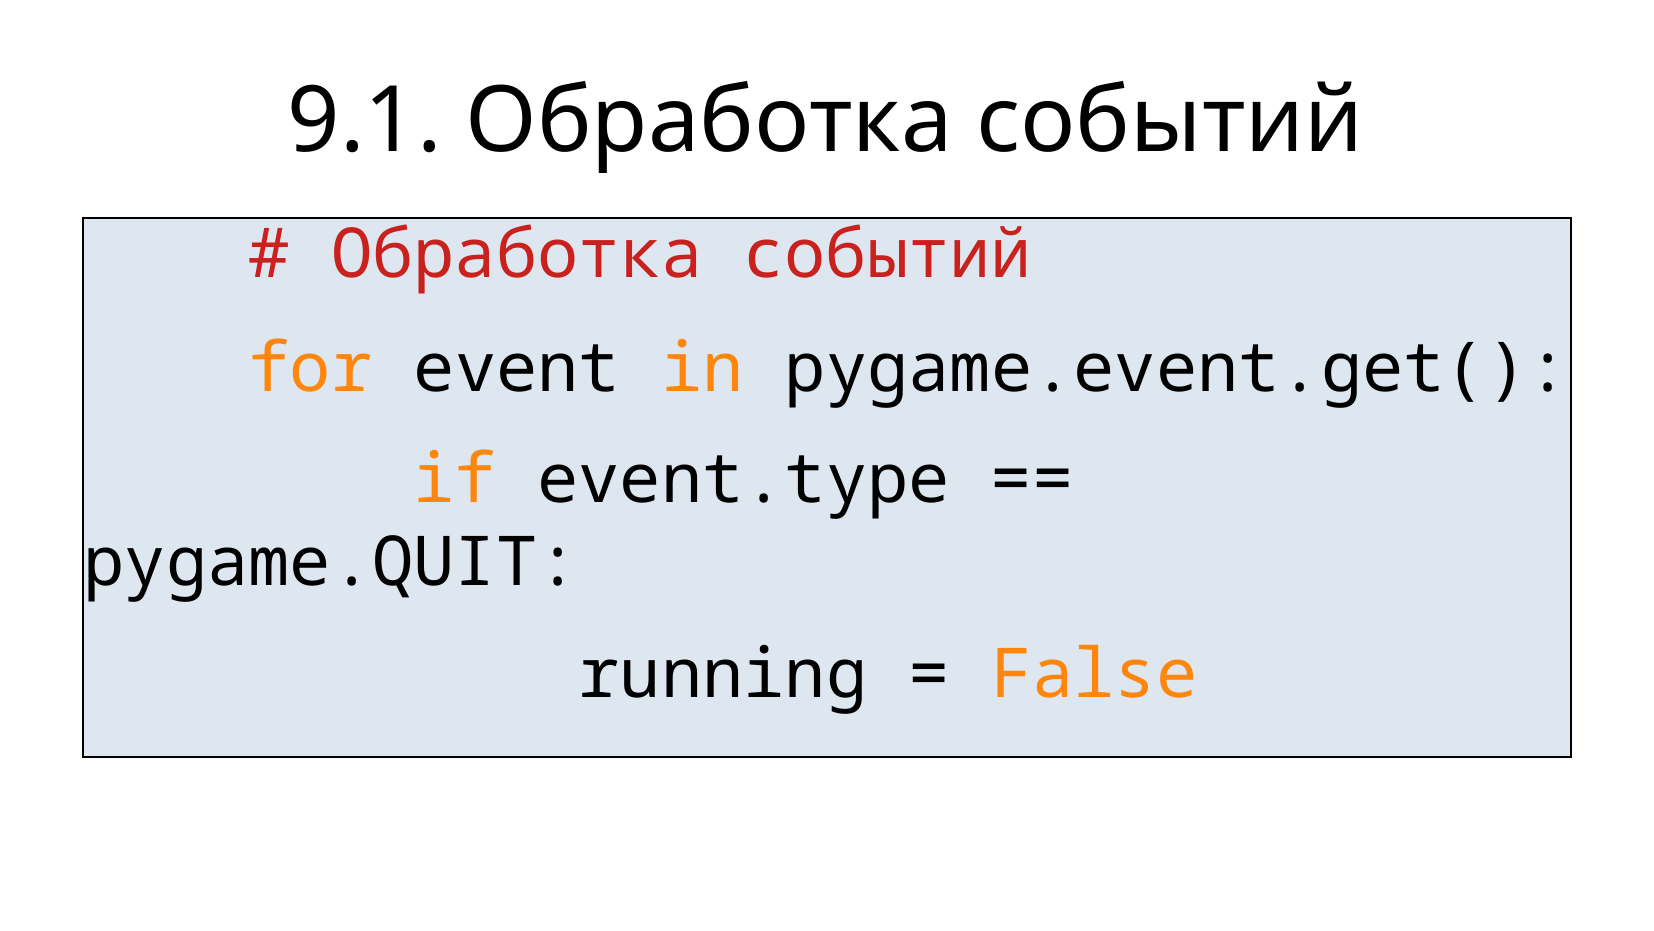

# 9.1. Обработка событий
 # Обработка событий
 for event in pygame.event.get():
 if event.type == pygame.QUIT:
 running = False